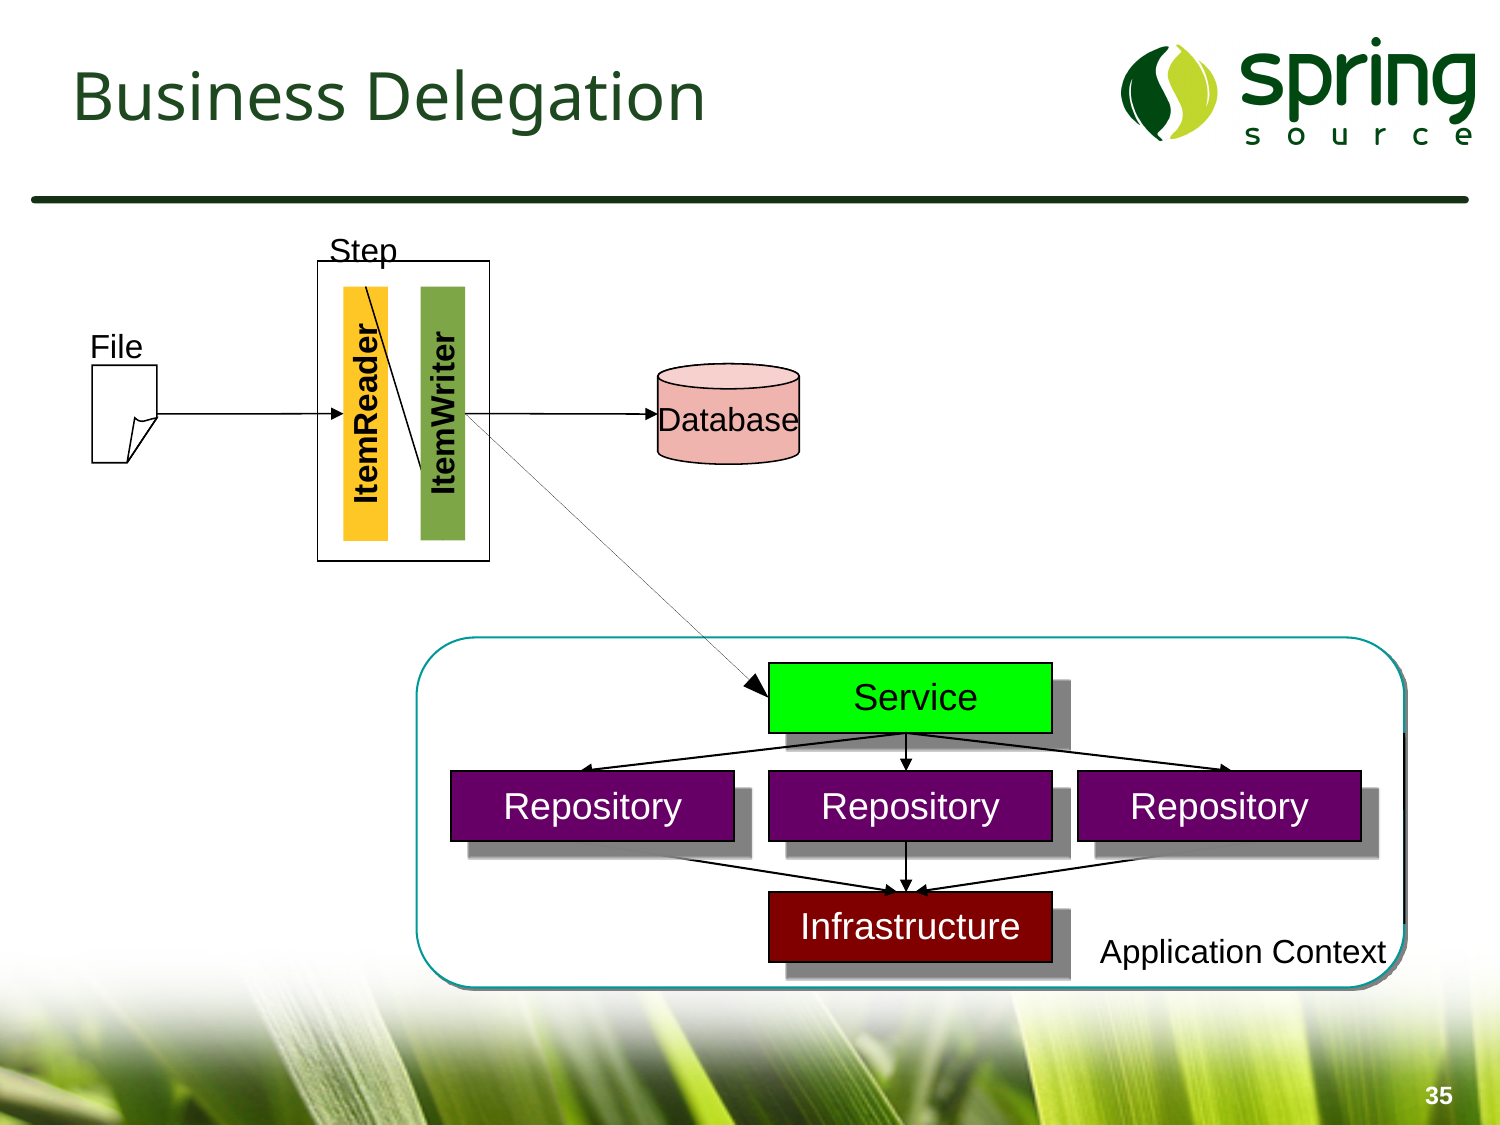

# Business Delegation
Step
File
Database
ItemWriter
ItemReader
Application Context
 Service
Repository
Repository
Repository
Infrastructure